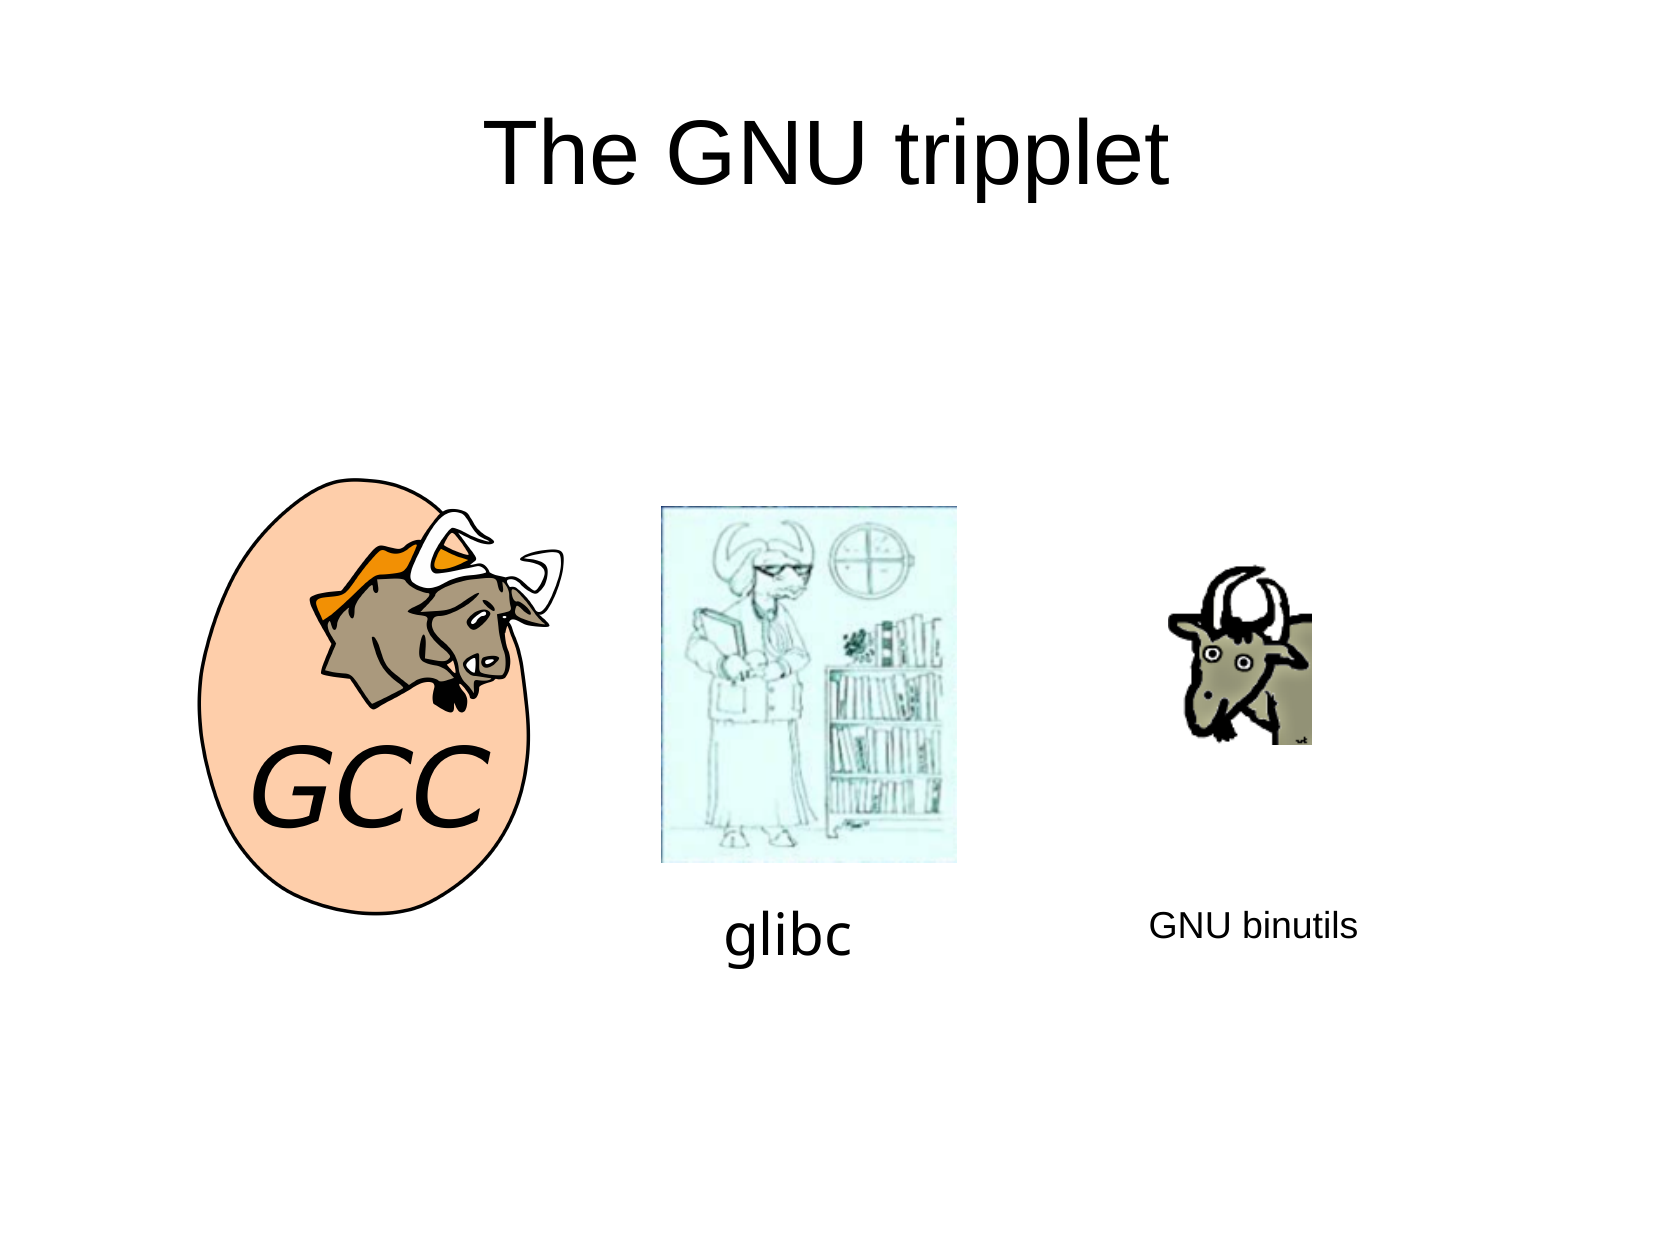

# The GNU tripplet
glibc
GNU binutils